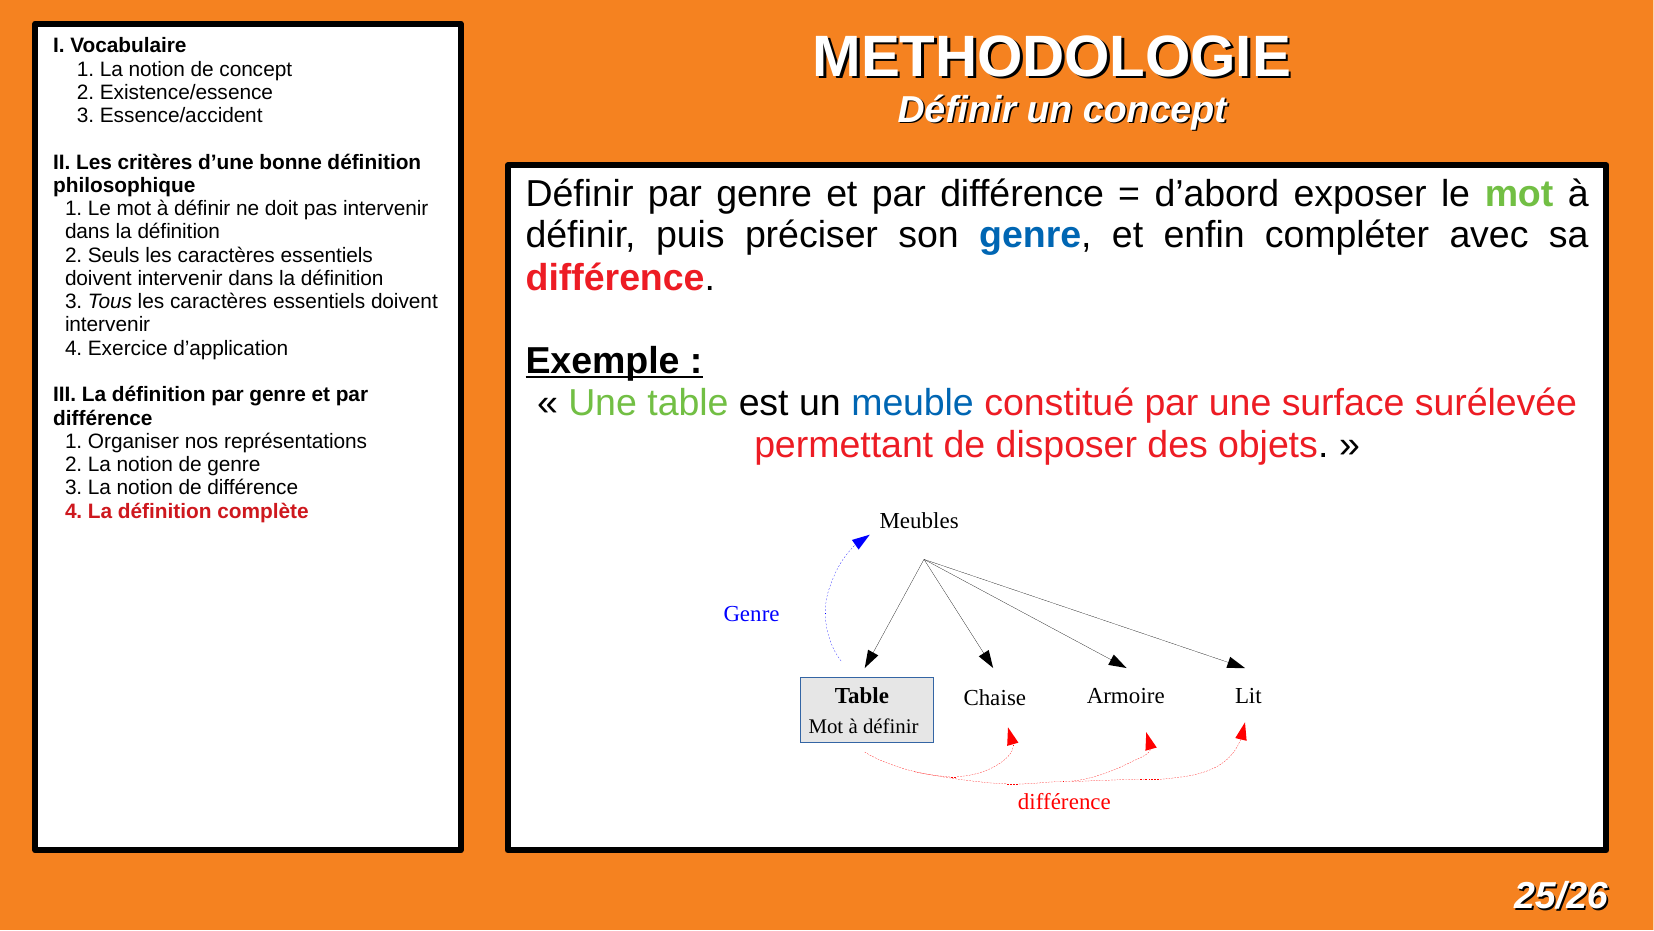

METHODOLOGIE
 Définir un concept
I. Vocabulaire
1. La notion de concept
2. Existence/essence
3. Essence/accident
II. Les critères d’une bonne définition philosophique
1. Le mot à définir ne doit pas intervenir dans la définition
2. Seuls les caractères essentiels doivent intervenir dans la définition
3. Tous les caractères essentiels doivent intervenir
4. Exercice d’application
III. La définition par genre et par différence
1. Organiser nos représentations
2. La notion de genre
3. La notion de différence
4. La définition complète
Définir par genre et par différence = d’abord exposer le mot à définir, puis préciser son genre, et enfin compléter avec sa différence.
Exemple :
« Une table est un meuble constitué par une surface surélevée permettant de disposer des objets. »
Meubles
Genre
Table
Armoire
Lit
Chaise
Mot à définir
différence